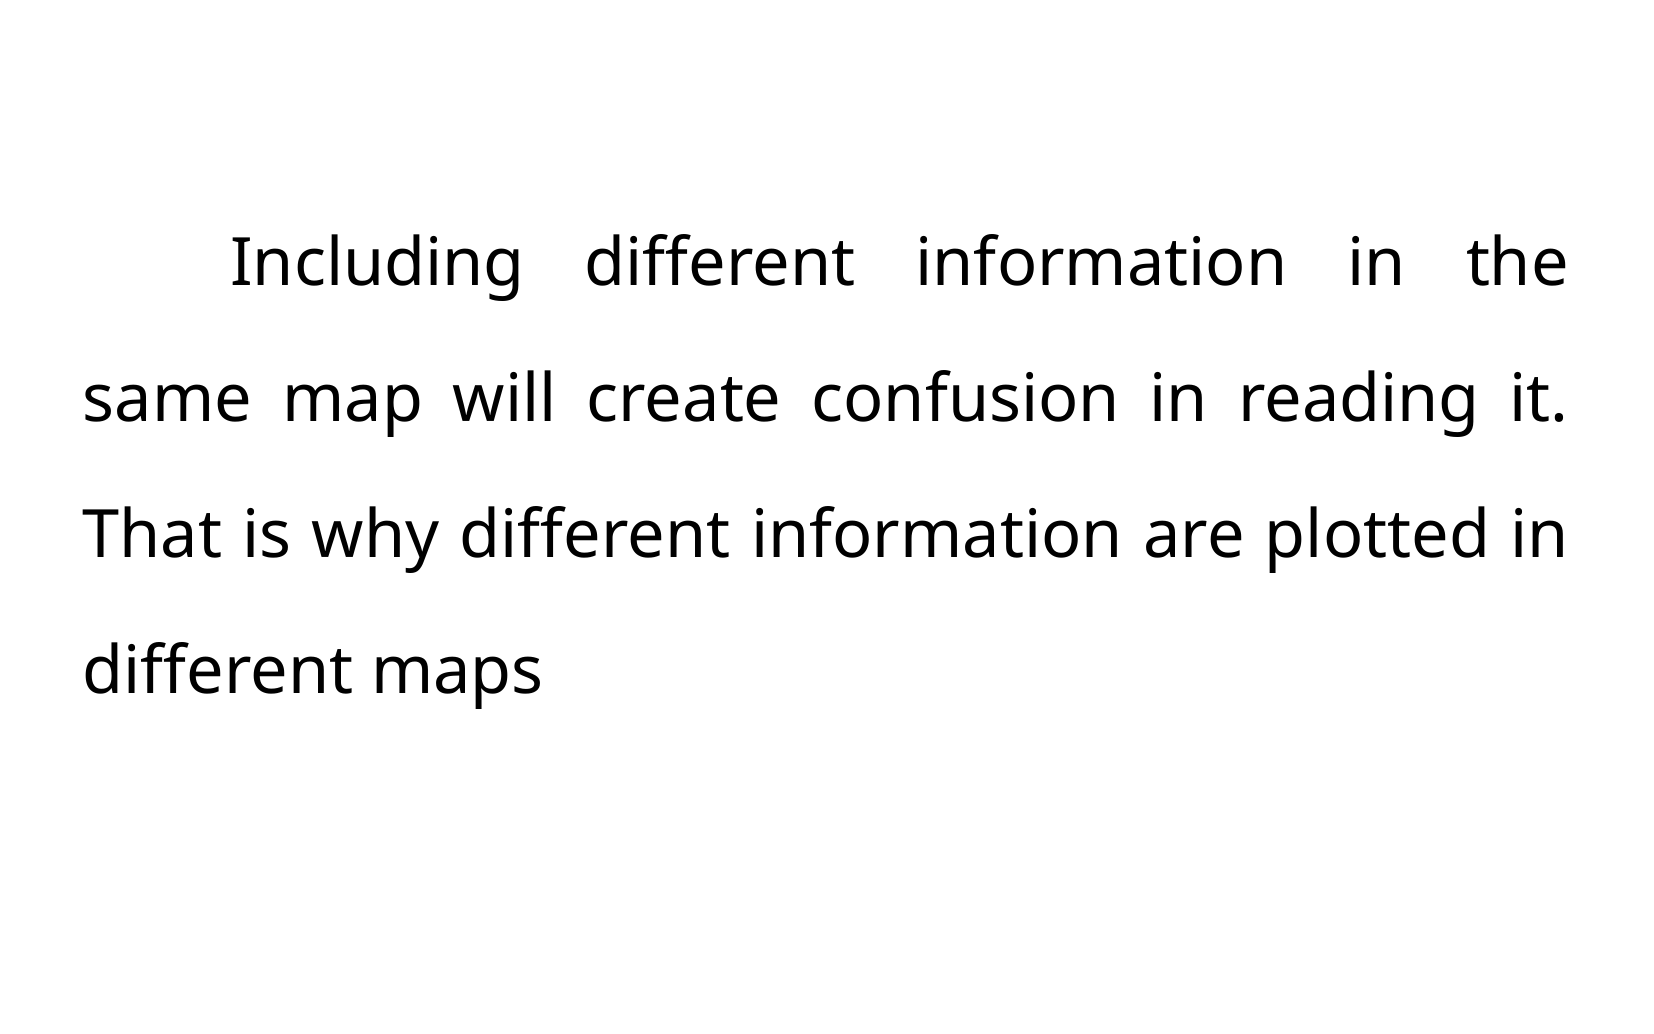

# Including different information in the same map will create confusion in reading it. That is why different information are plotted in different maps